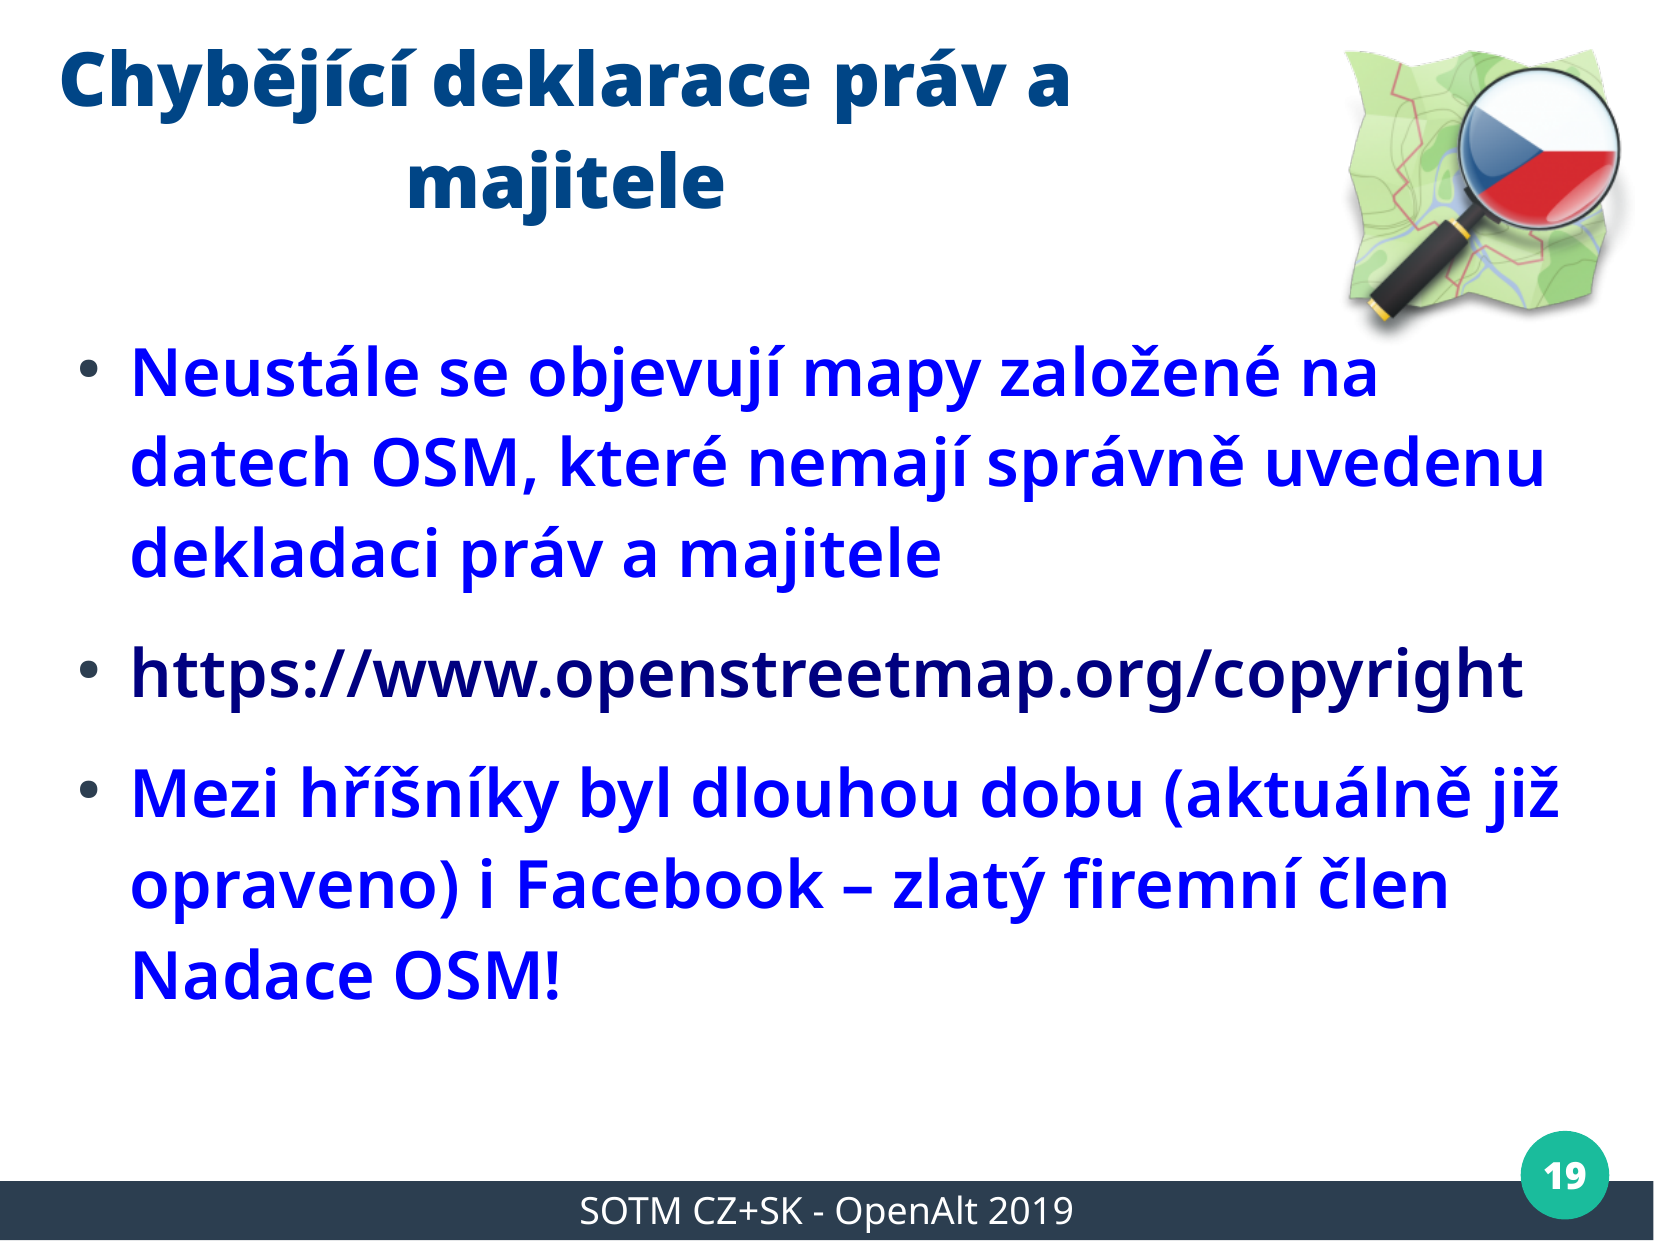

# Chybějící deklarace práv a majitele
Neustále se objevují mapy založené na datech OSM, které nemají správně uvedenu dekladaci práv a majitele
https://www.openstreetmap.org/copyright
Mezi hříšníky byl dlouhou dobu (aktuálně již opraveno) i Facebook – zlatý firemní člen Nadace OSM!
19
SOTM CZ+SK - OpenAlt 2019